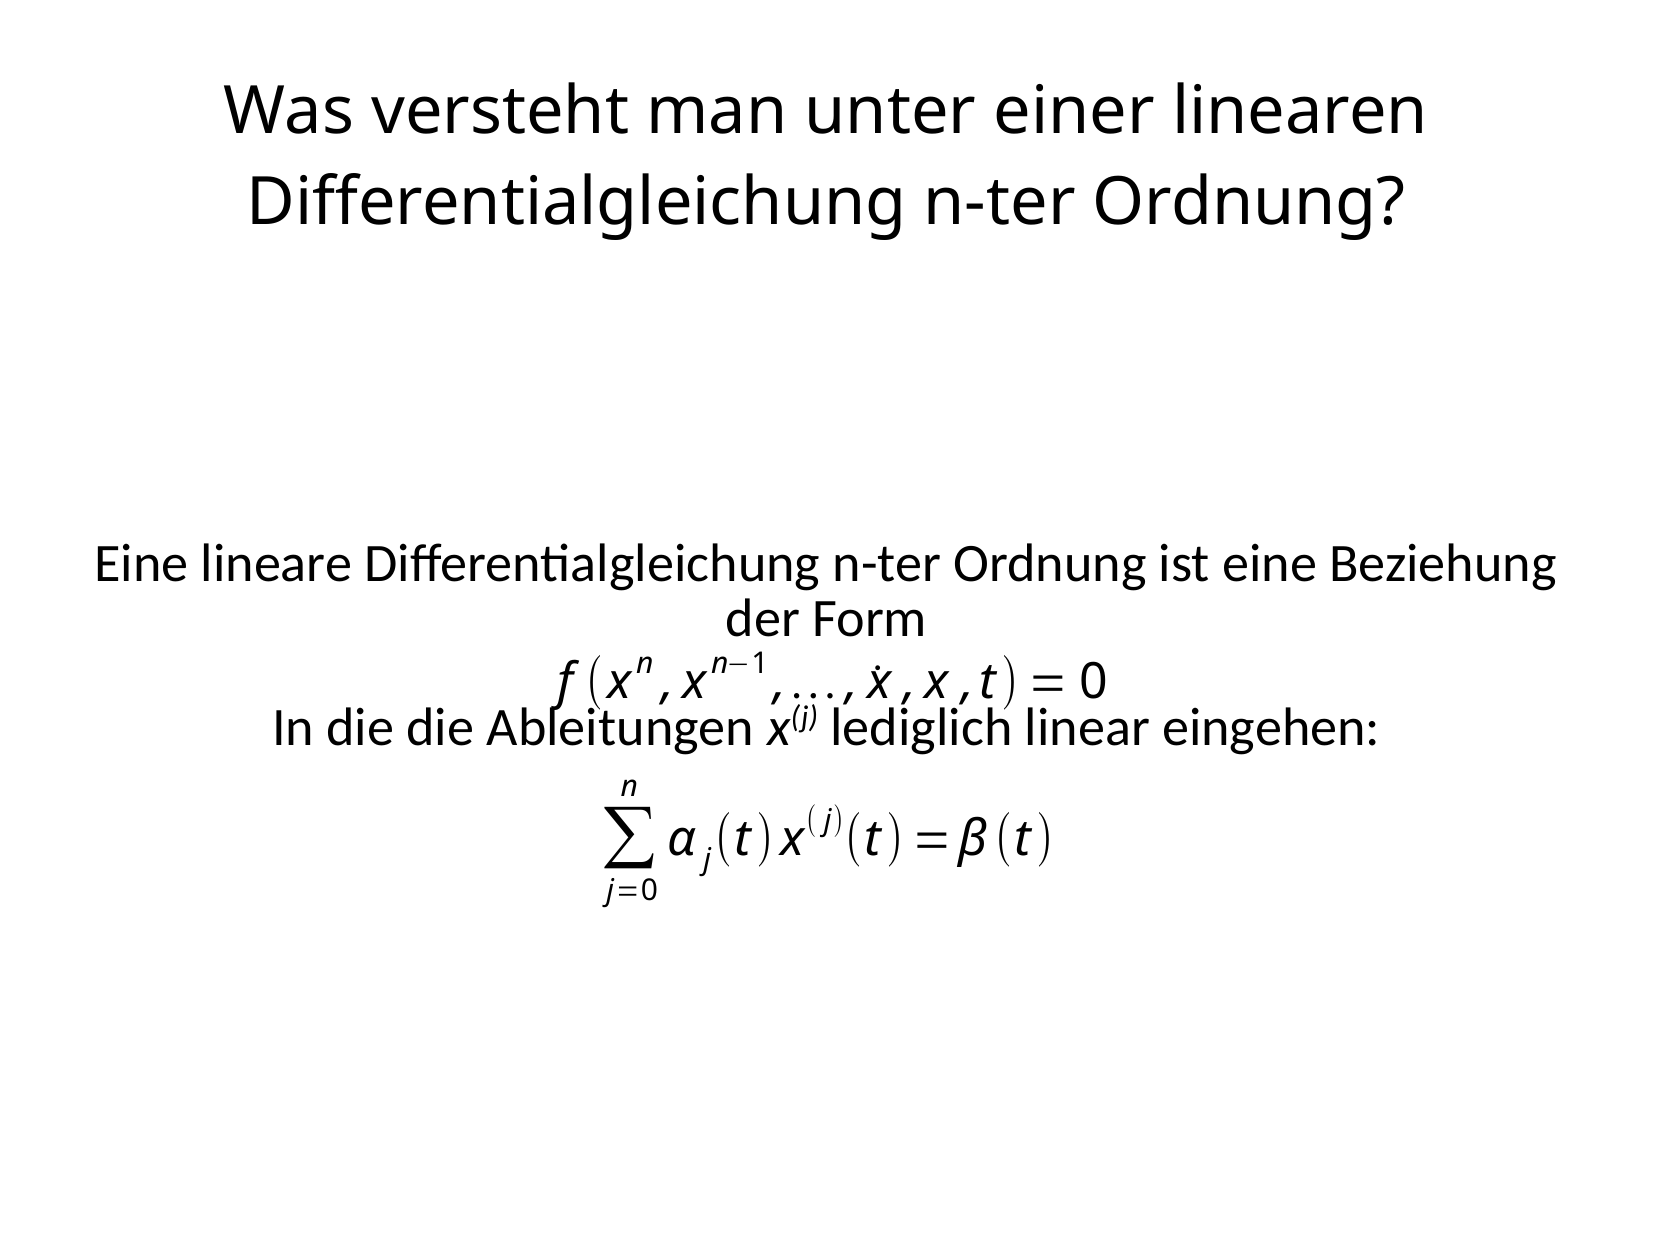

# Was versteht man unter einer linearen Differentialgleichung n-ter Ordnung?
Eine lineare Differentialgleichung n-ter Ordnung ist eine Beziehung der Form
In die die Ableitungen x(j) lediglich linear eingehen: